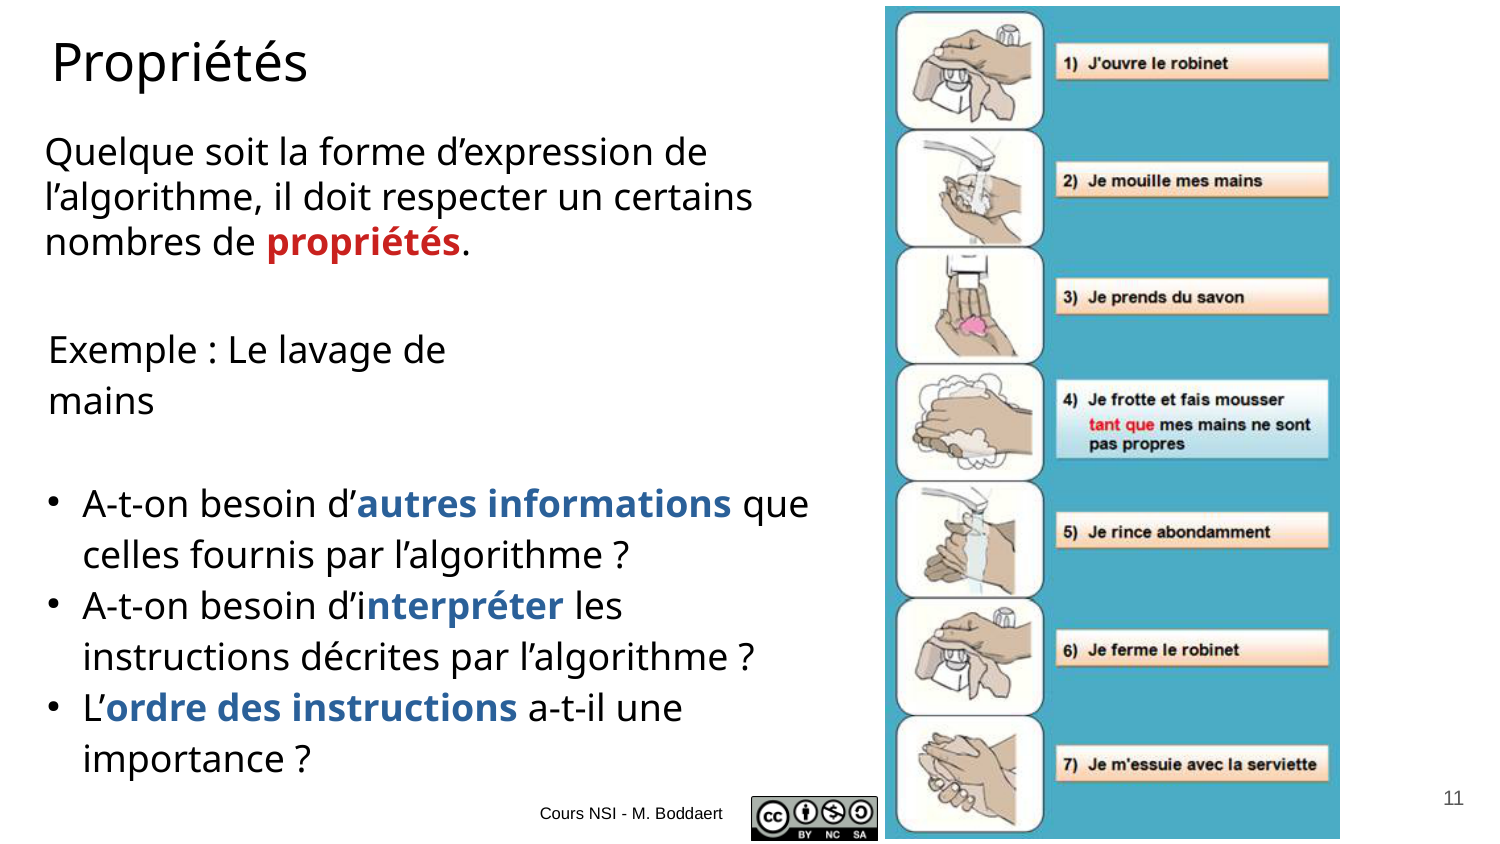

# Propriétés
Quelque soit la forme d’expression de l’algorithme, il doit respecter un certains nombres de propriétés.
Exemple : Le lavage de mains
A-t-on besoin d’autres informations que celles fournis par l’algorithme ?
A-t-on besoin d’interpréter les instructions décrites par l’algorithme ?
L’ordre des instructions a-t-il une importance ?